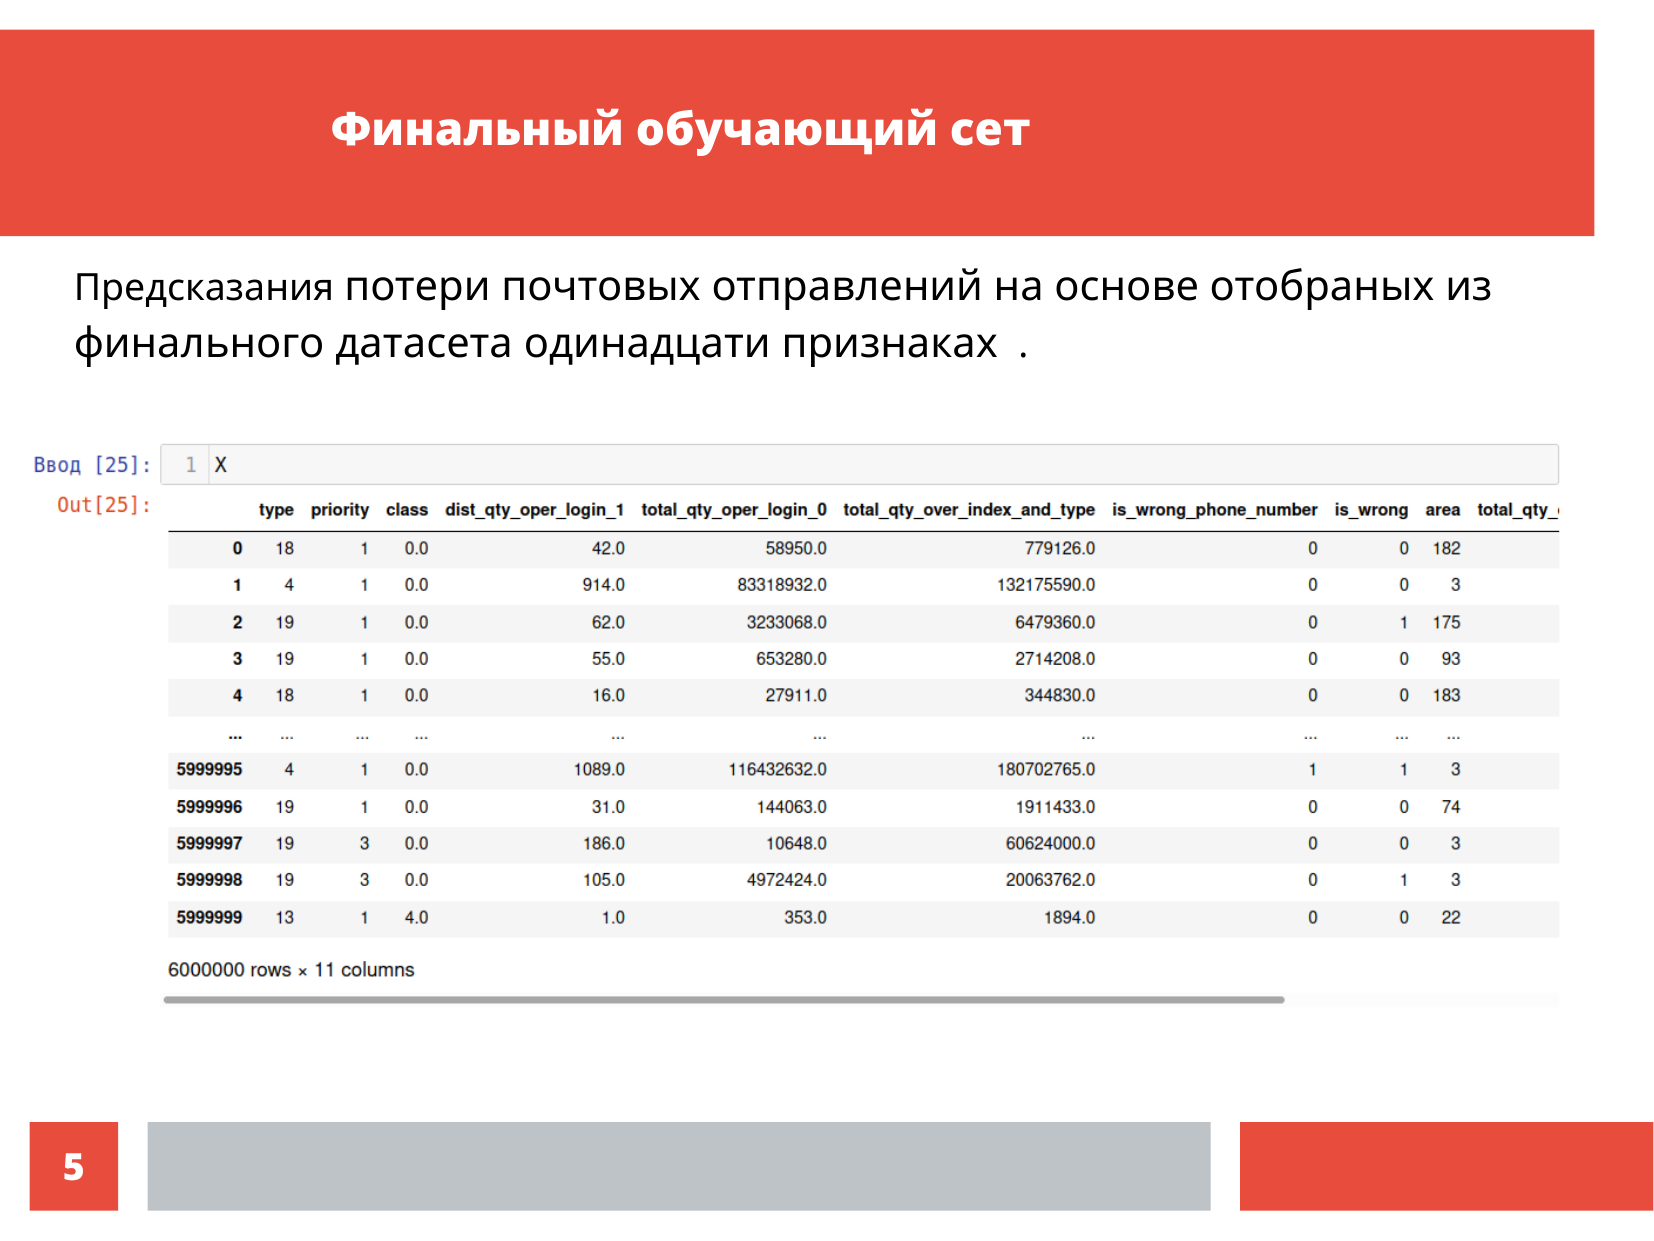

# Финальный обучающий сет
Предсказания потери почтовых отправлений на основе отобраных из финального датасета одинадцати признаках .
5